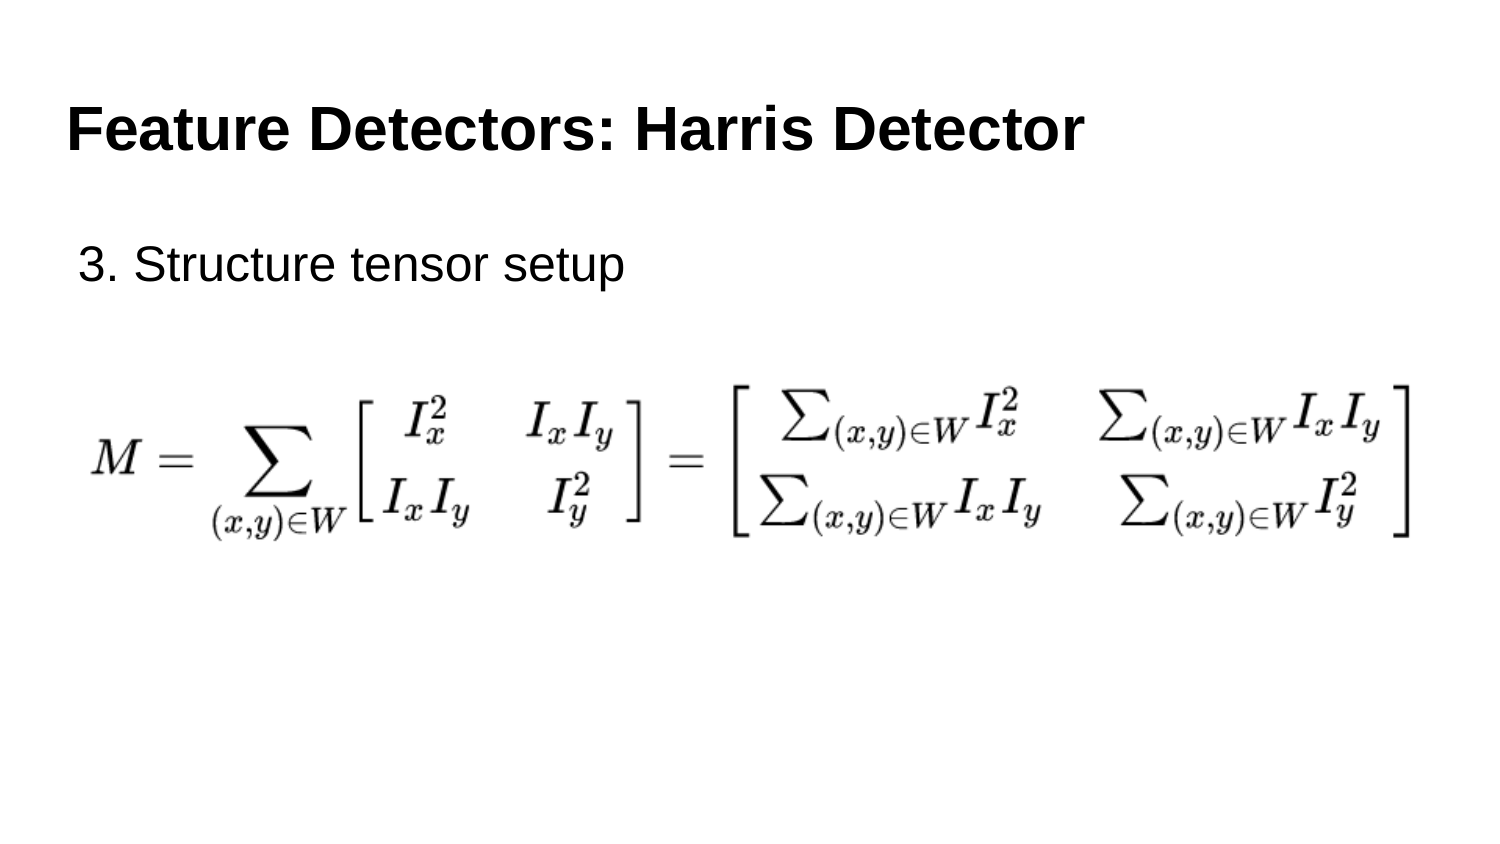

# Feature Detectors: Harris Detector
3. Structure tensor setup